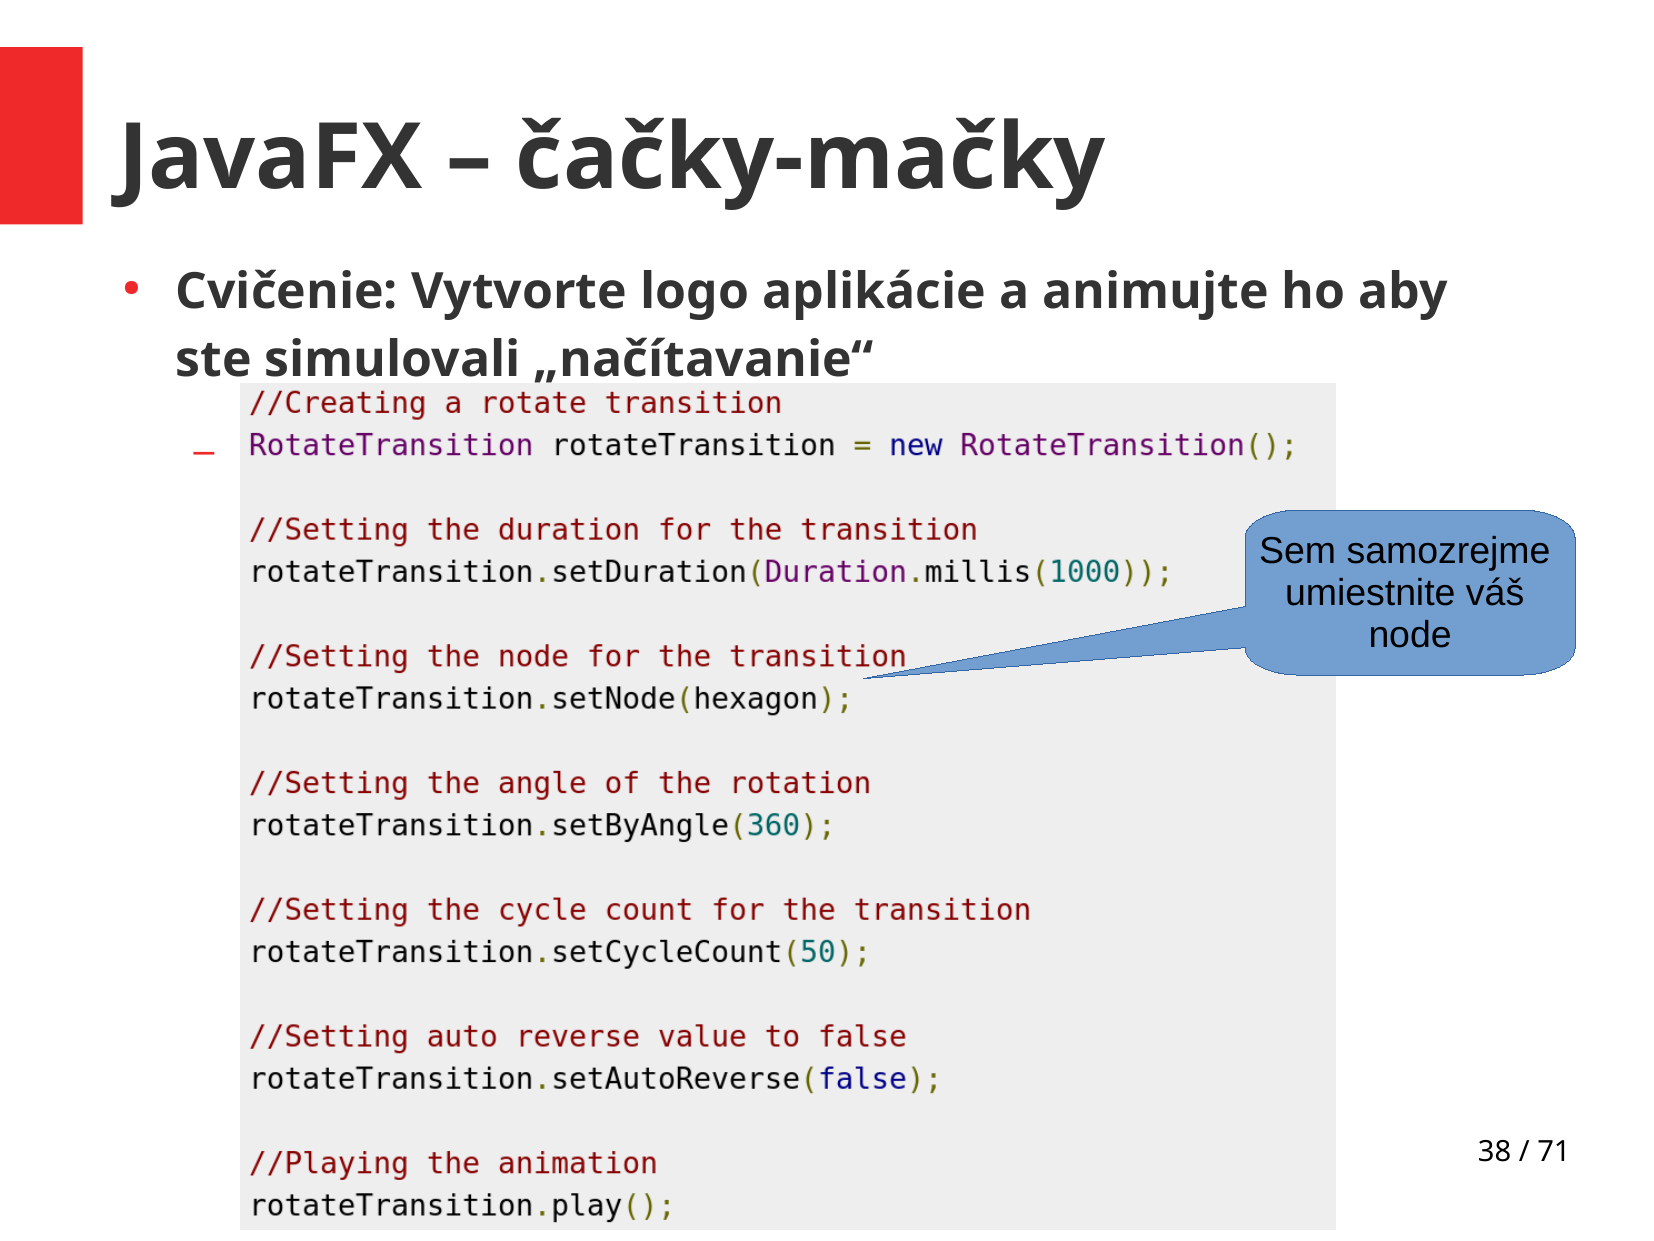

# JavaFX – čačky-mačky
Cvičenie: Vytvorte logo aplikácie a animujte ho aby ste simulovali „načítavanie“
Sem samozrejme
umiestnite váš
node
38